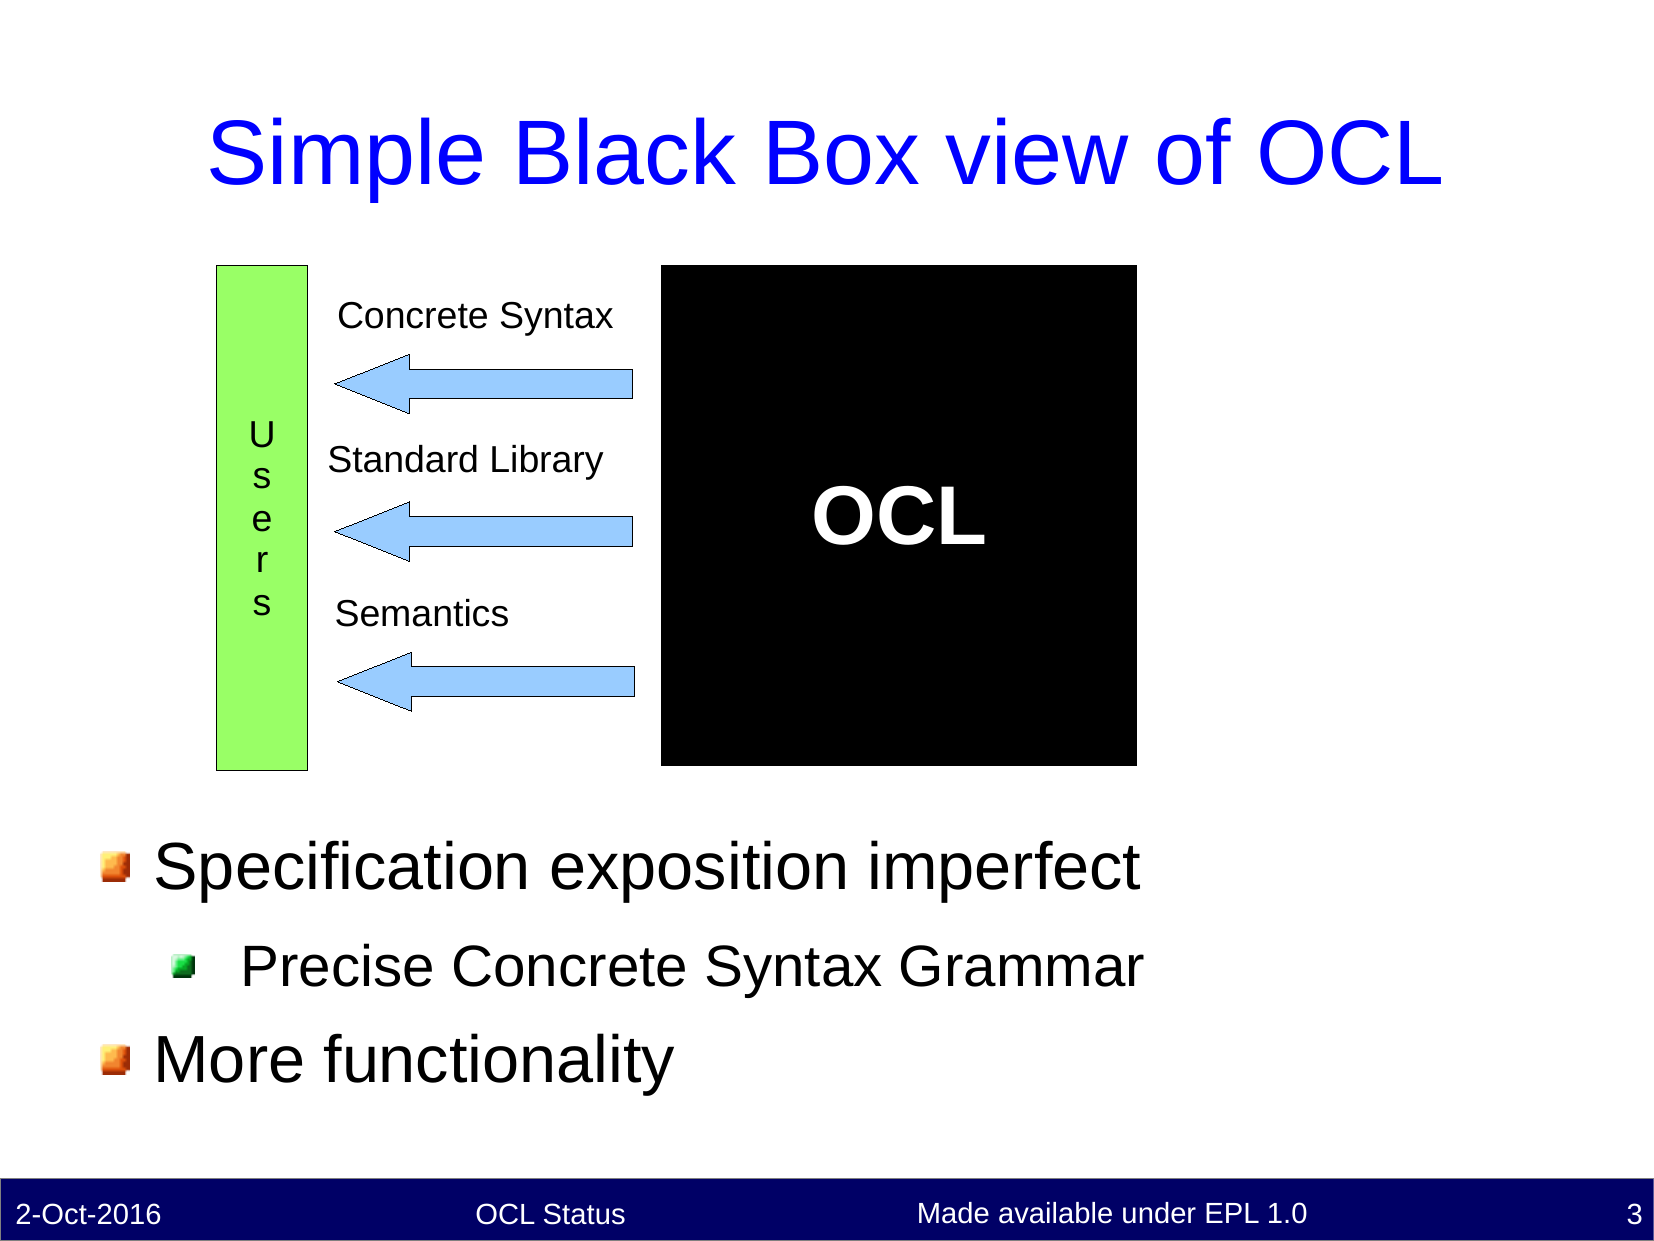

# Simple Black Box view of OCL
U
s
e
r
s
OCL
Concrete Syntax
Standard Library
Semantics
Specification exposition imperfect
 Precise Concrete Syntax Grammar
More functionality
2-Oct-2016
OCL Status
3